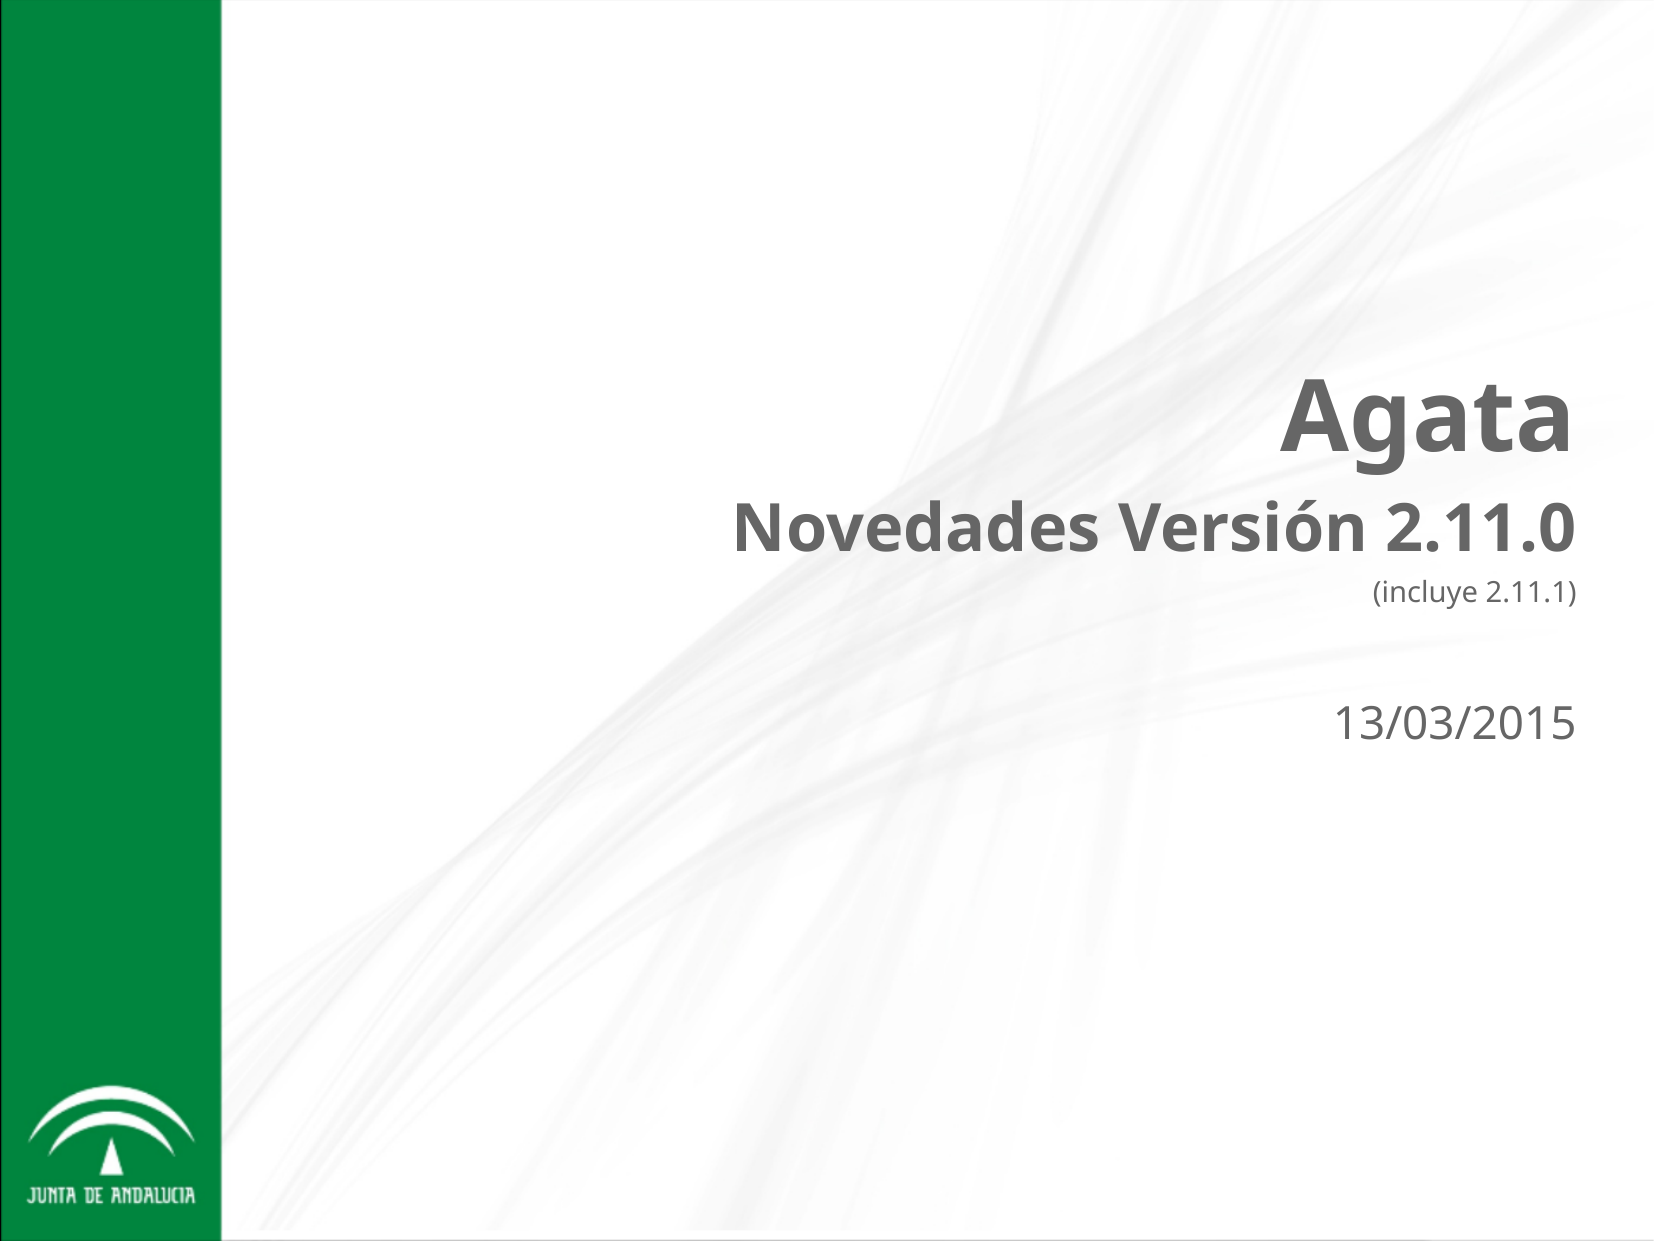

# Agata
Novedades Versión 2.11.0
(incluye 2.11.1)
13/03/2015